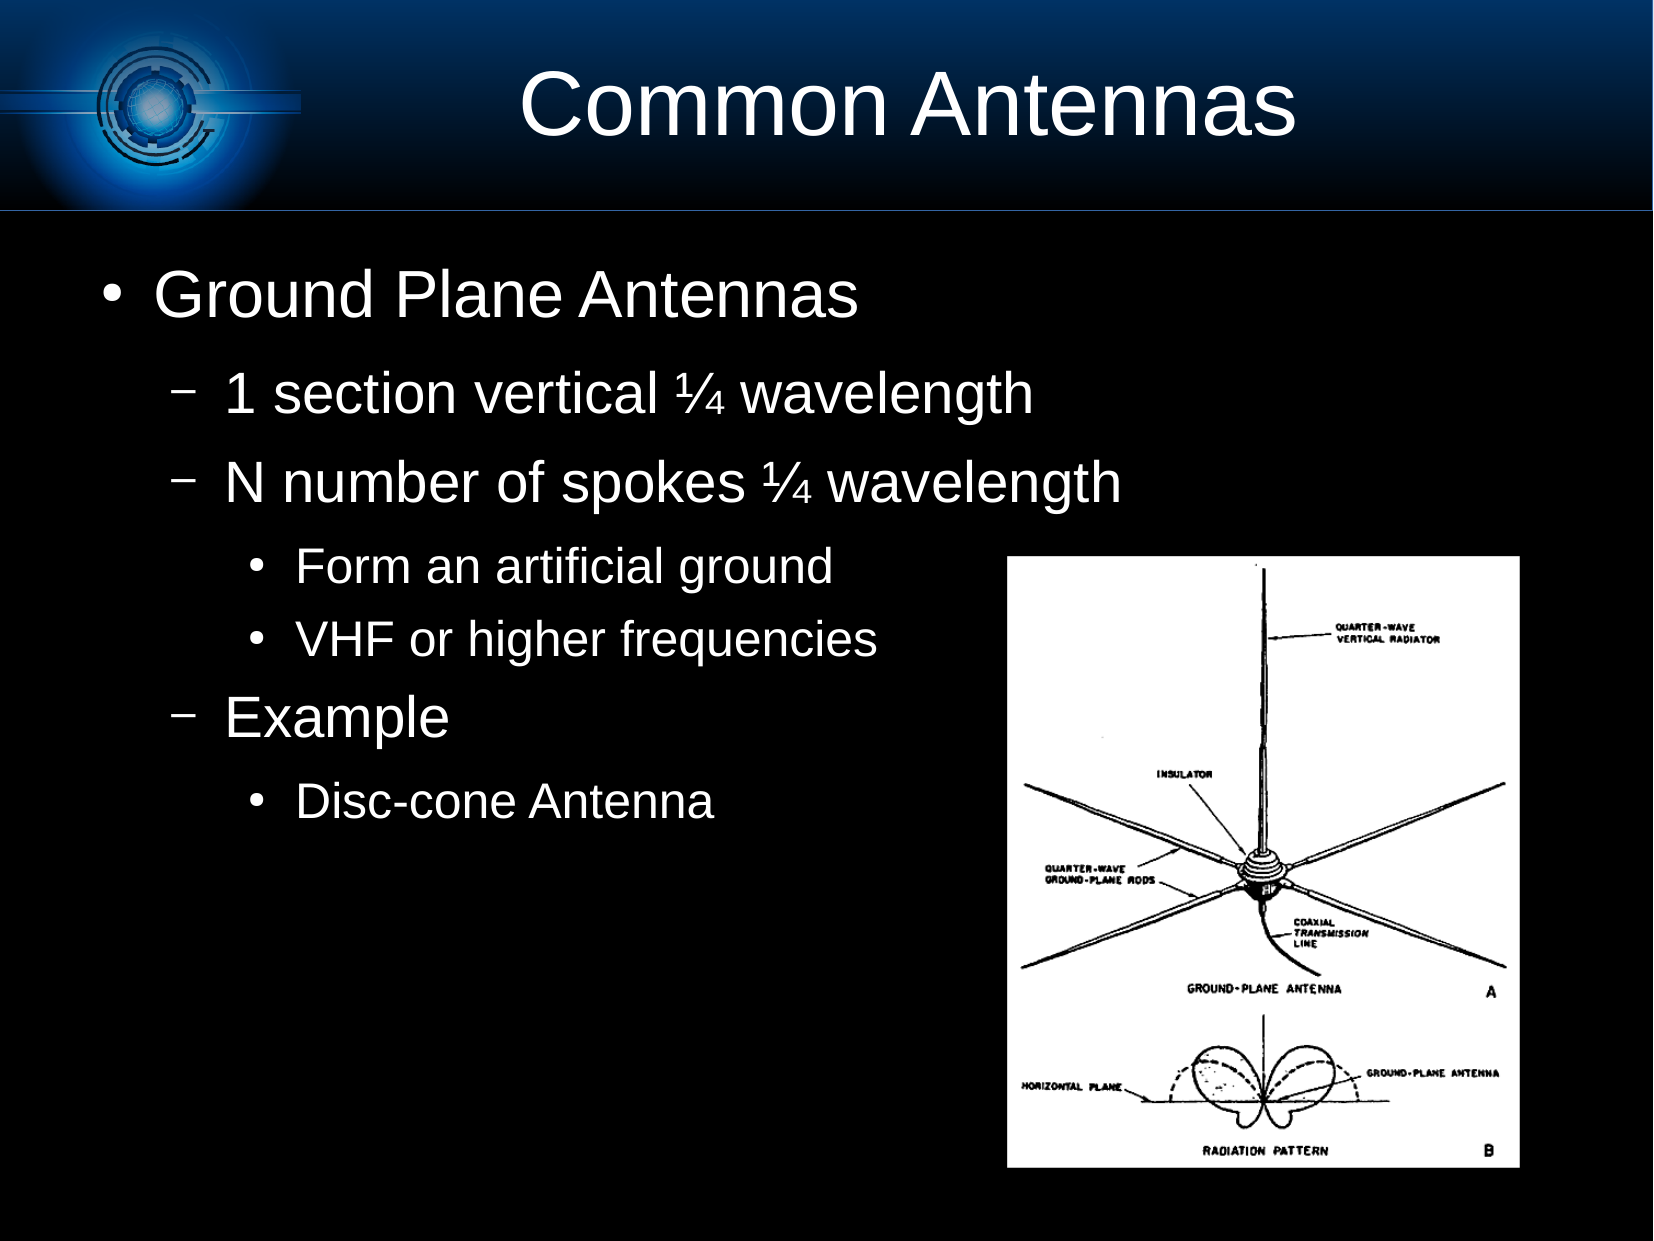

# Common Antennas
Ground Plane Antennas
1 section vertical ¼ wavelength
N number of spokes ¼ wavelength
Form an artificial ground
VHF or higher frequencies
Example
Disc-cone Antenna